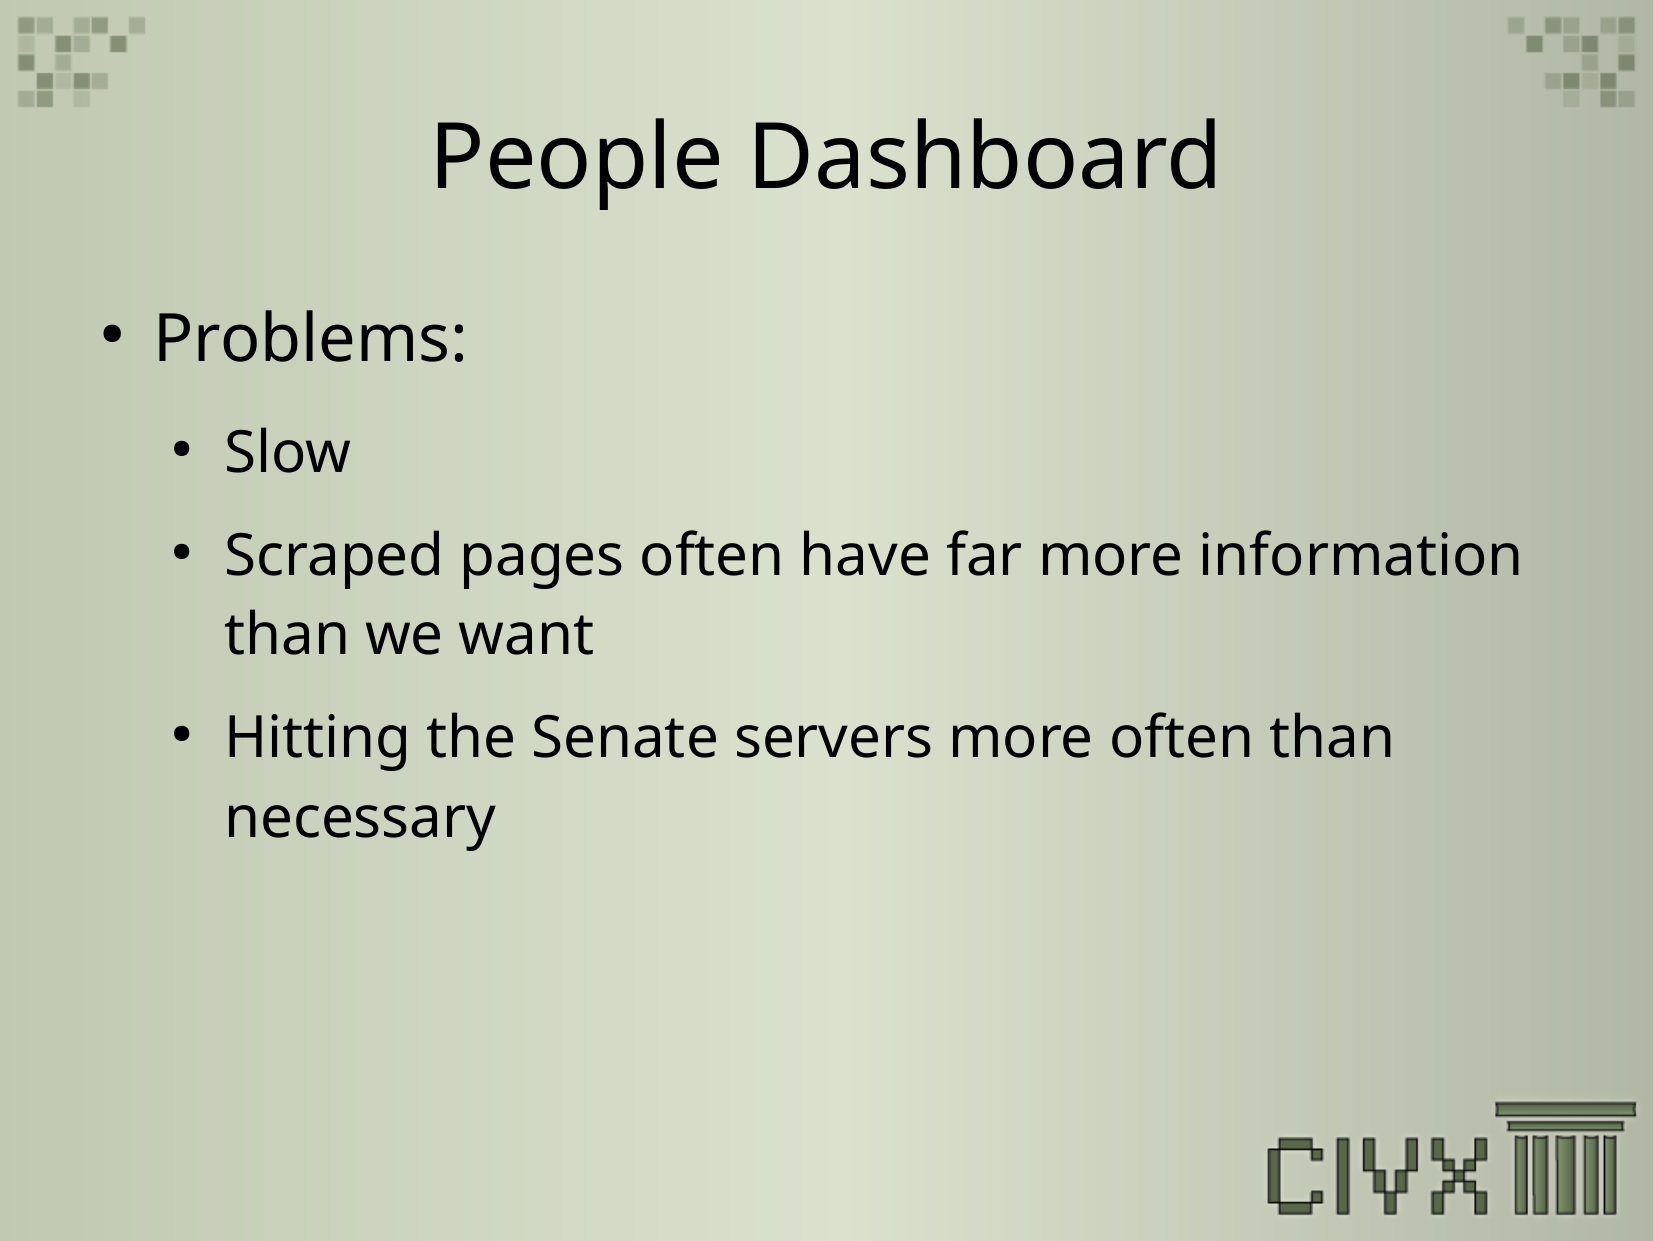

# People Dashboard
Problems:
Slow
Scraped pages often have far more information than we want
Hitting the Senate servers more often than necessary